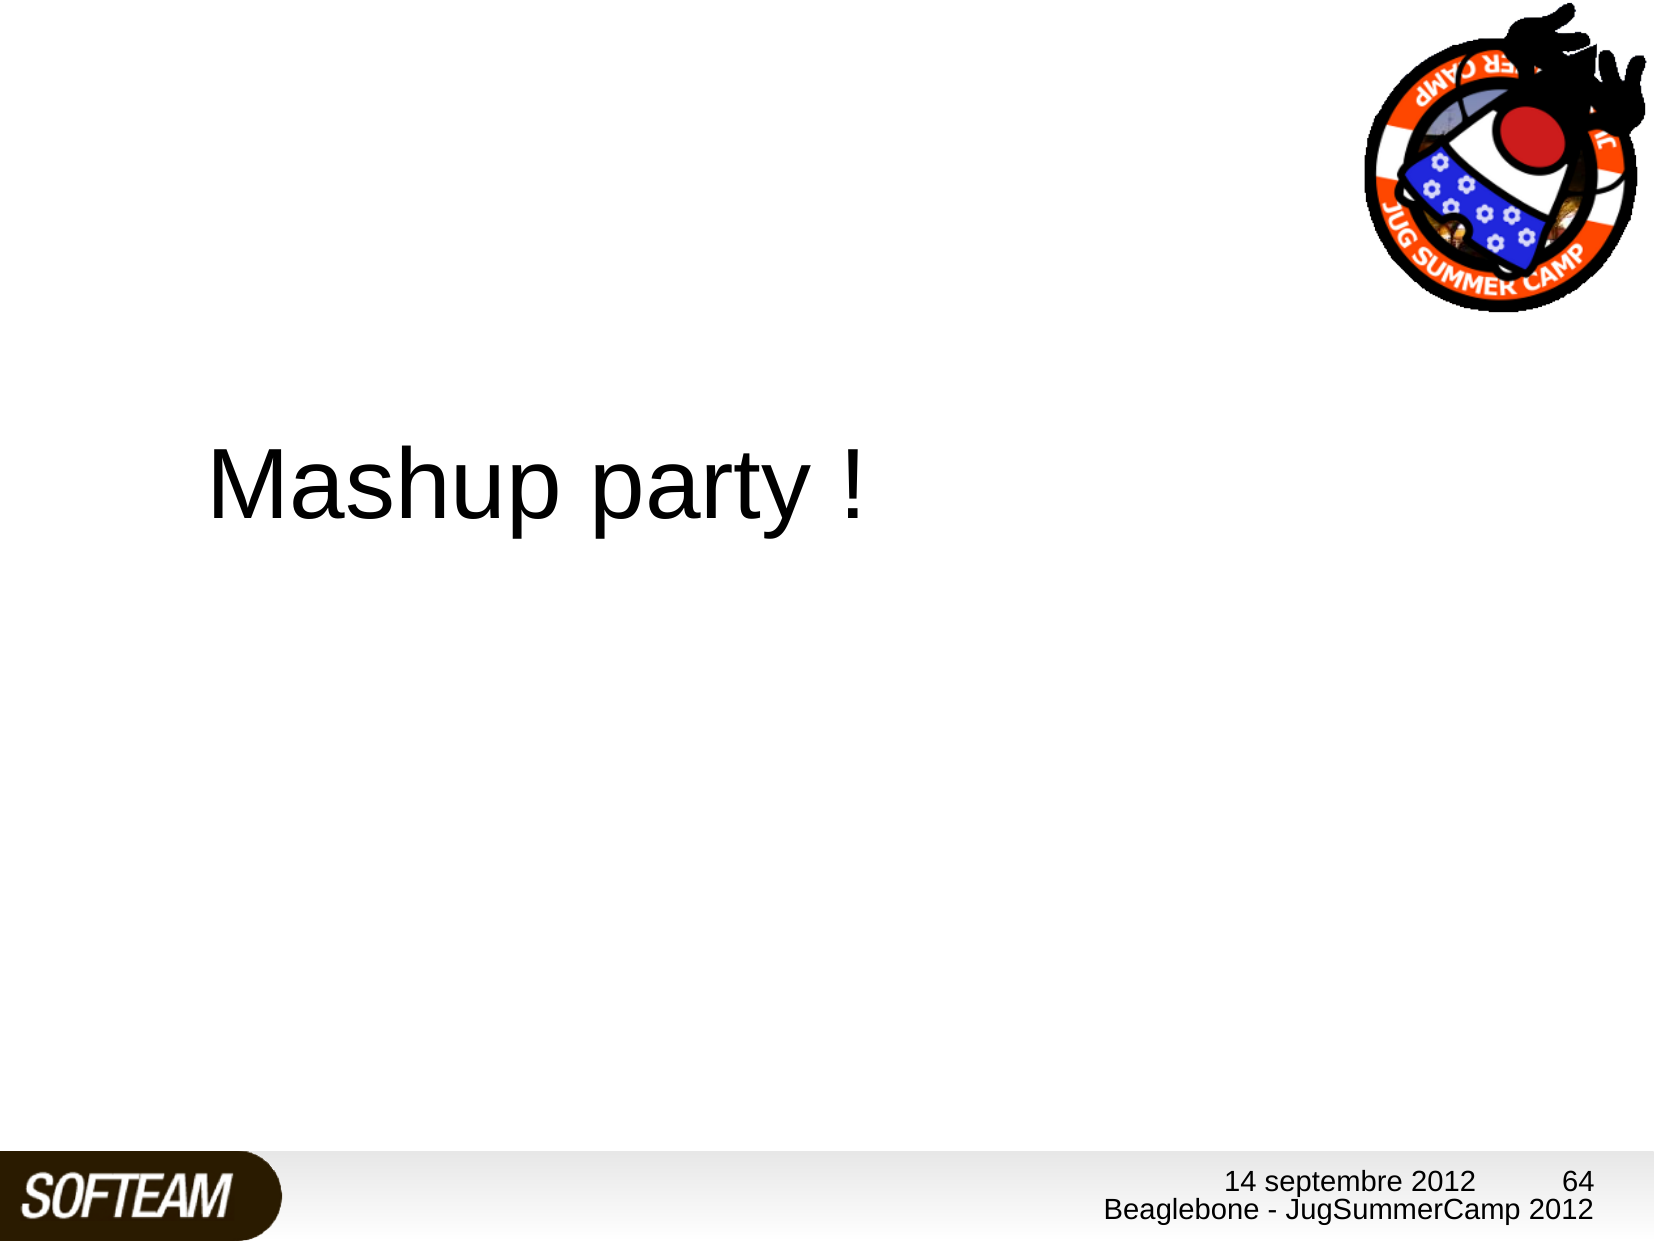

# Mashup party !
14 septembre 2012
64
Beaglebone - JugSummerCamp 2012